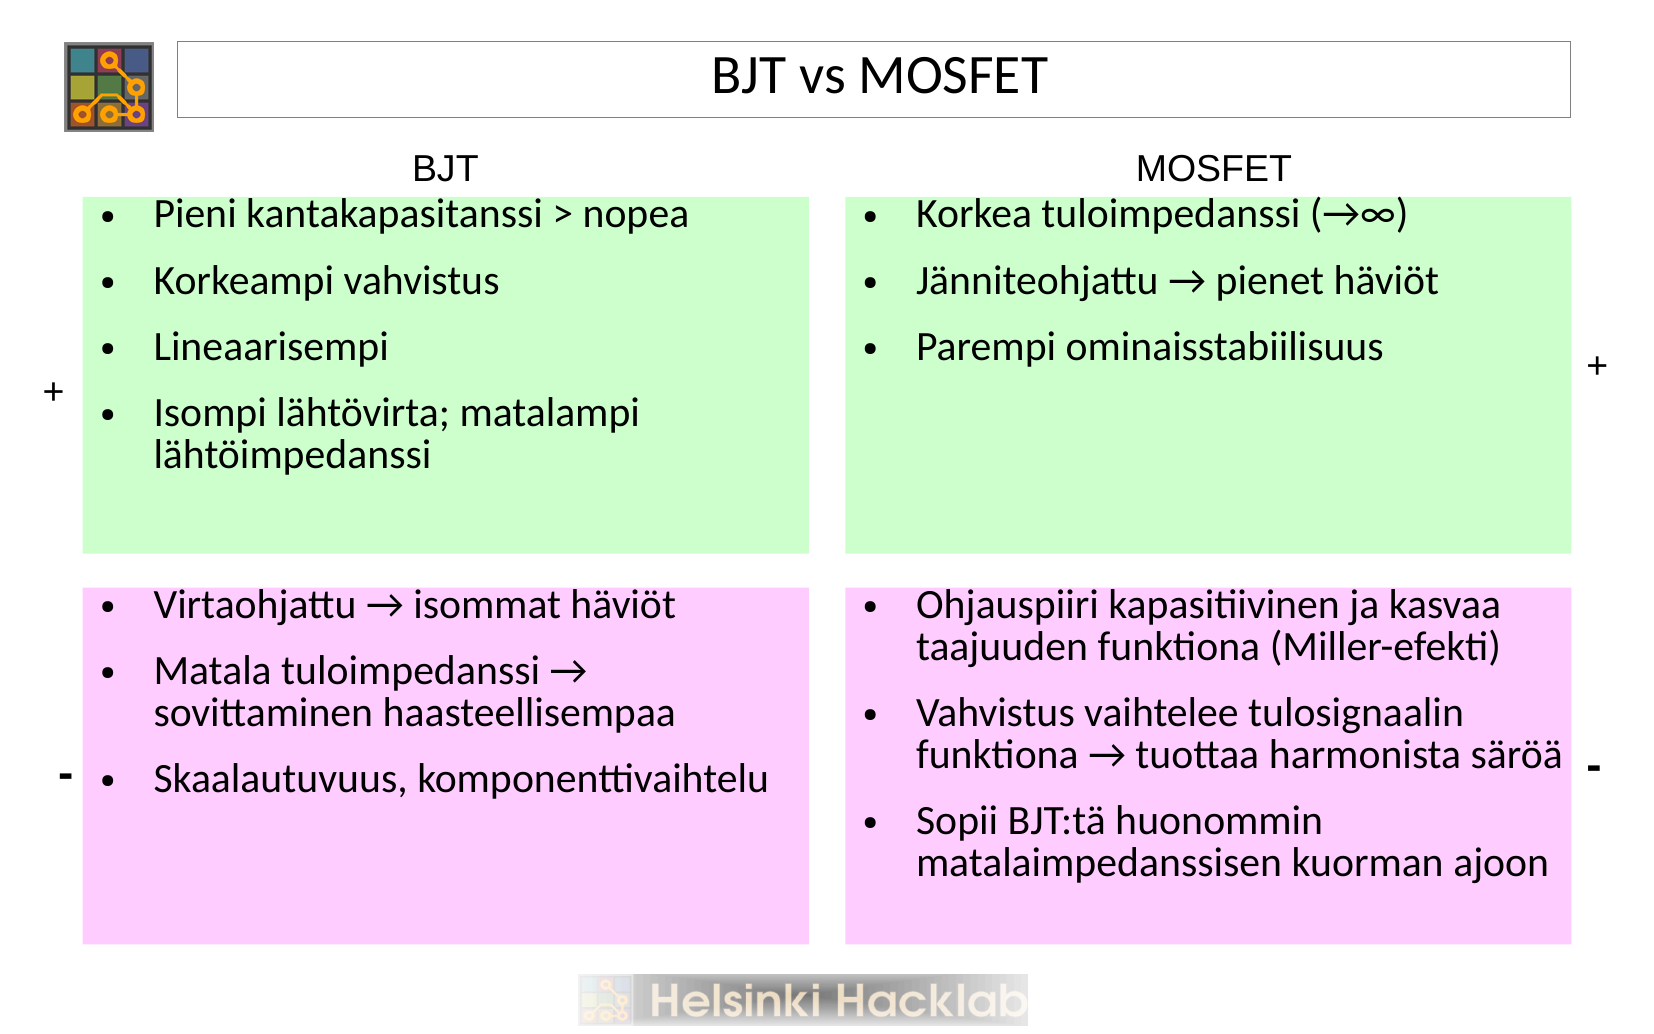

# BJT vs MOSFET
BJT
MOSFET
Pieni kantakapasitanssi > nopea
Korkeampi vahvistus
Lineaarisempi
Isompi lähtövirta; matalampi lähtöimpedanssi
Korkea tuloimpedanssi (→∞)
Jänniteohjattu → pienet häviöt
Parempi ominaisstabiilisuus
+
+
Virtaohjattu → isommat häviöt
Matala tuloimpedanssi → sovittaminen haasteellisempaa
Skaalautuvuus, komponenttivaihtelu
Ohjauspiiri kapasitiivinen ja kasvaa taajuuden funktiona (Miller-efekti)
Vahvistus vaihtelee tulosignaalin funktiona → tuottaa harmonista säröä
Sopii BJT:tä huonommin matalaimpedanssisen kuorman ajoon
-
-